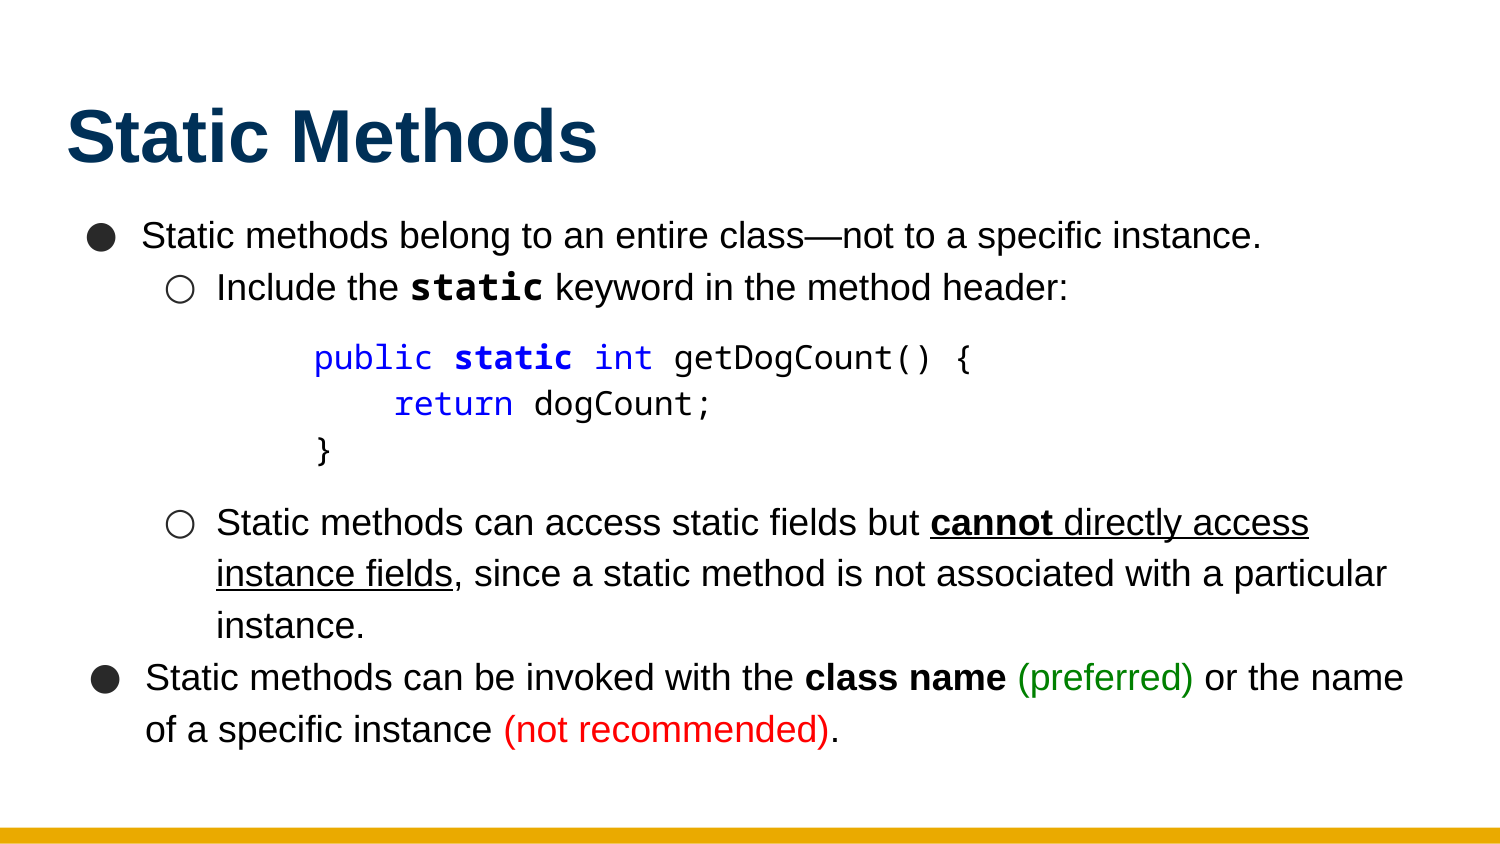

# Static Methods
Static methods belong to an entire class—not to a specific instance.
Include the static keyword in the method header:
public static int getDogCount() {
 return dogCount;
}
Static methods can access static fields but cannot directly access instance fields, since a static method is not associated with a particular instance.
Static methods can be invoked with the class name (preferred) or the name of a specific instance (not recommended).